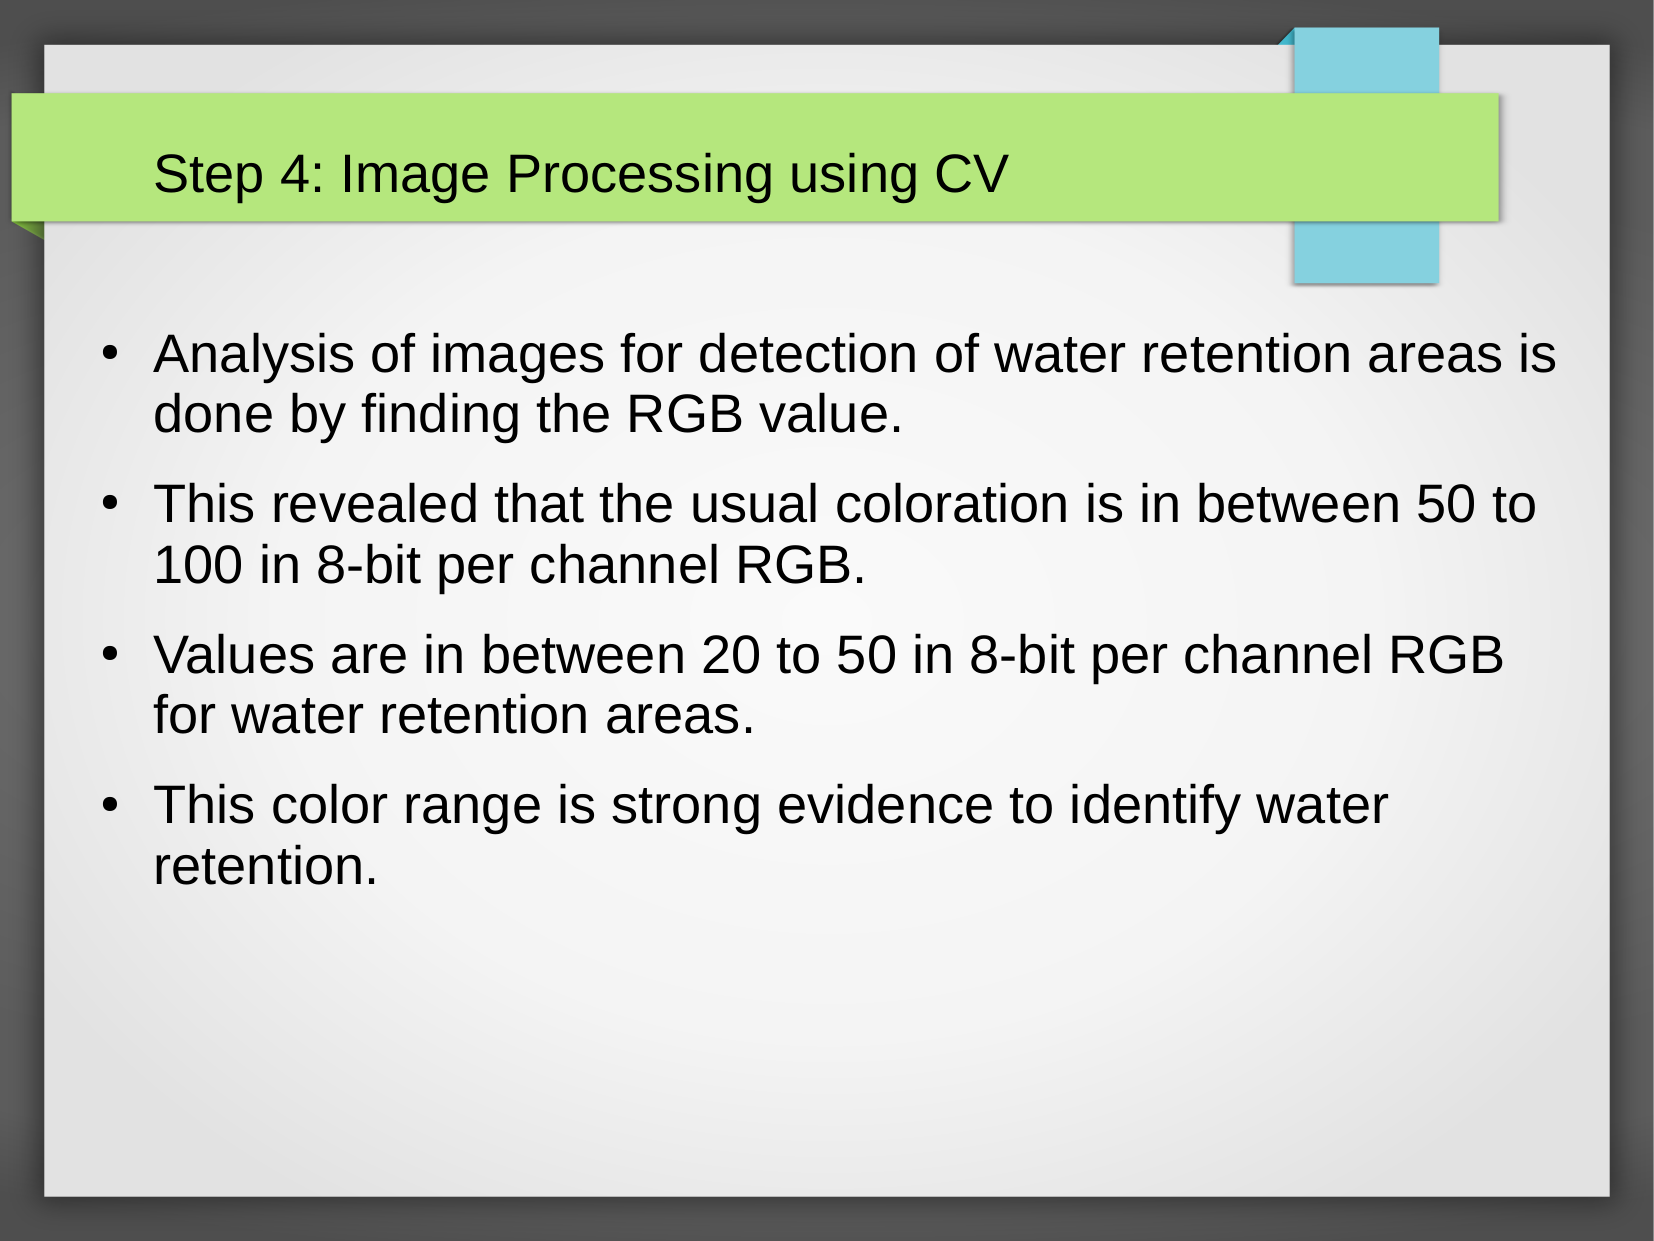

# Step 4: Image Processing using CV
Analysis of images for detection of water retention areas is done by finding the RGB value.
This revealed that the usual coloration is in between 50 to 100 in 8-bit per channel RGB.
Values are in between 20 to 50 in 8-bit per channel RGB for water retention areas.
This color range is strong evidence to identify water retention.